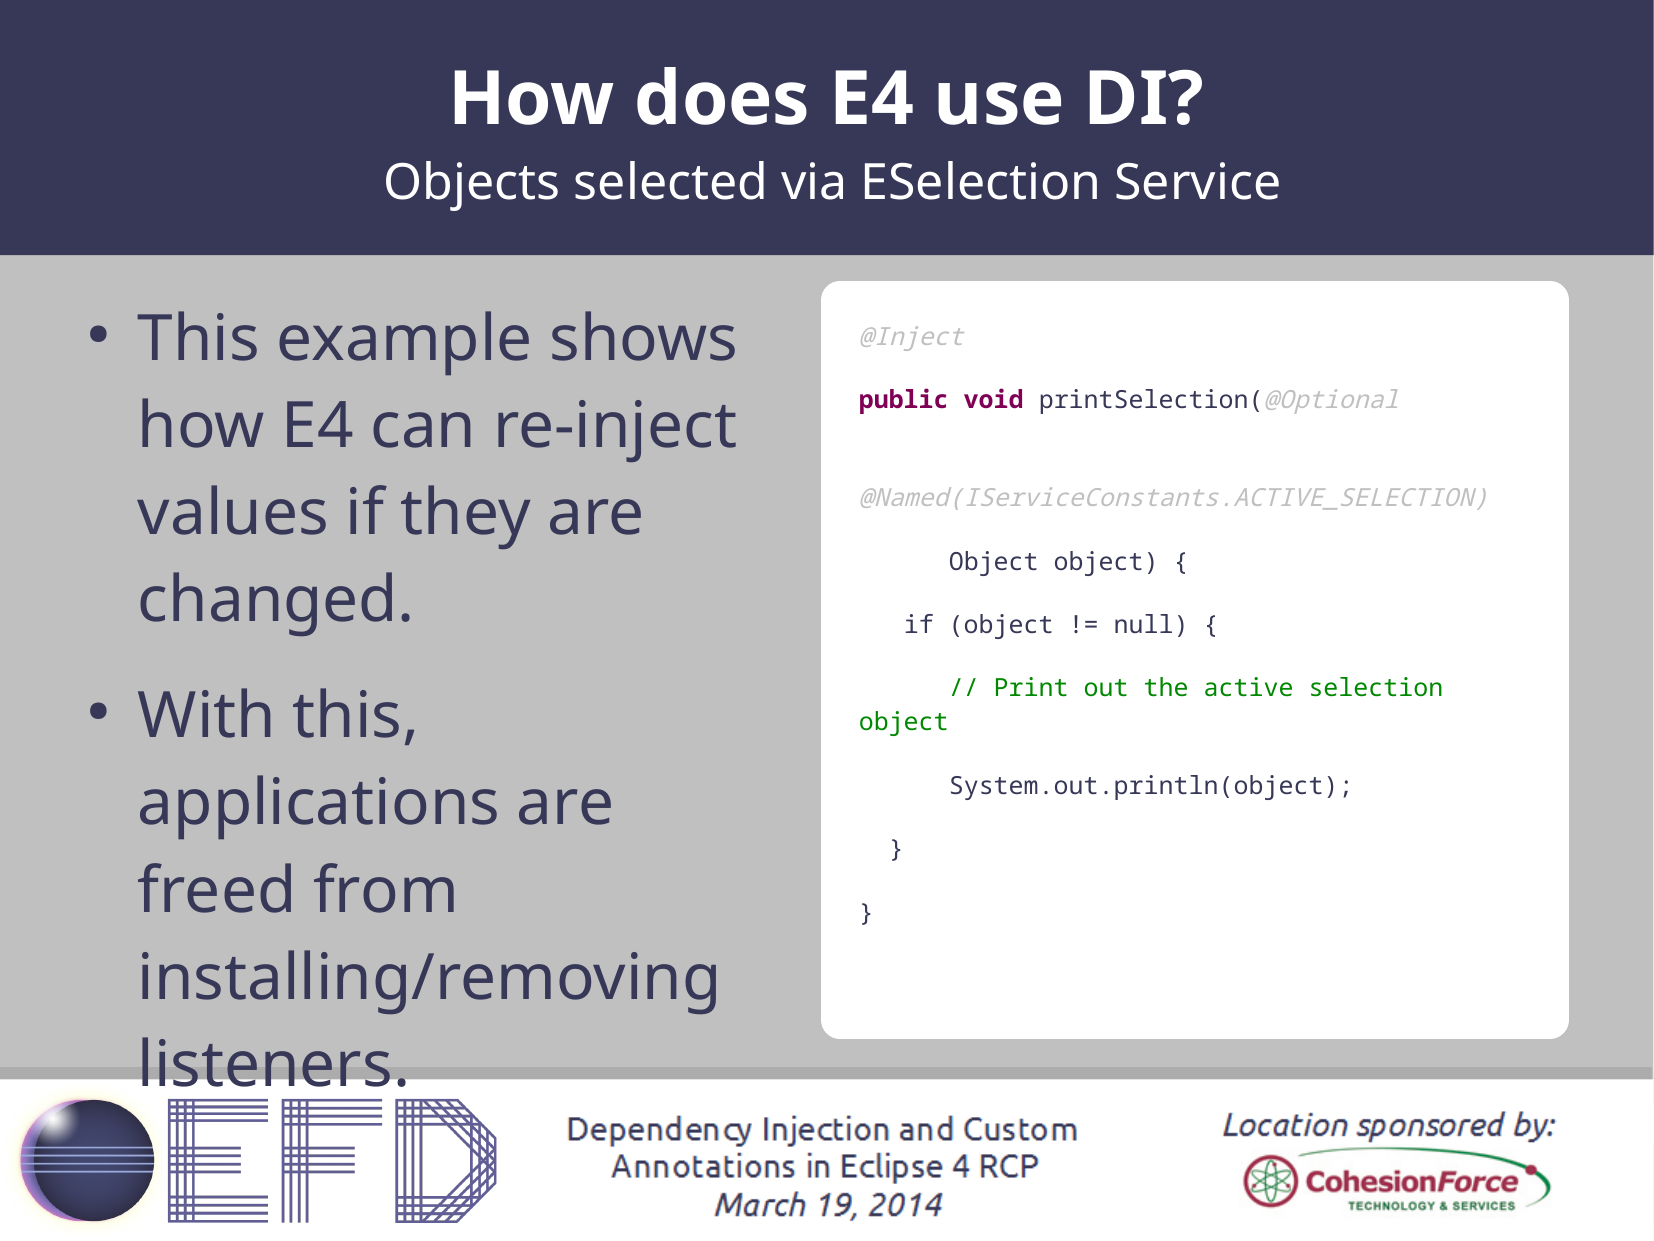

# How does E4 use DI? Objects selected via ESelection Service
This example shows how E4 can re-inject values if they are changed.
With this, applications are freed from installing/removing listeners.
@Inject
public void printSelection(@Optional
 @Named(IServiceConstants.ACTIVE_SELECTION)
 Object object) {
 if (object != null) {
 // Print out the active selection object
 System.out.println(object);
 }
}